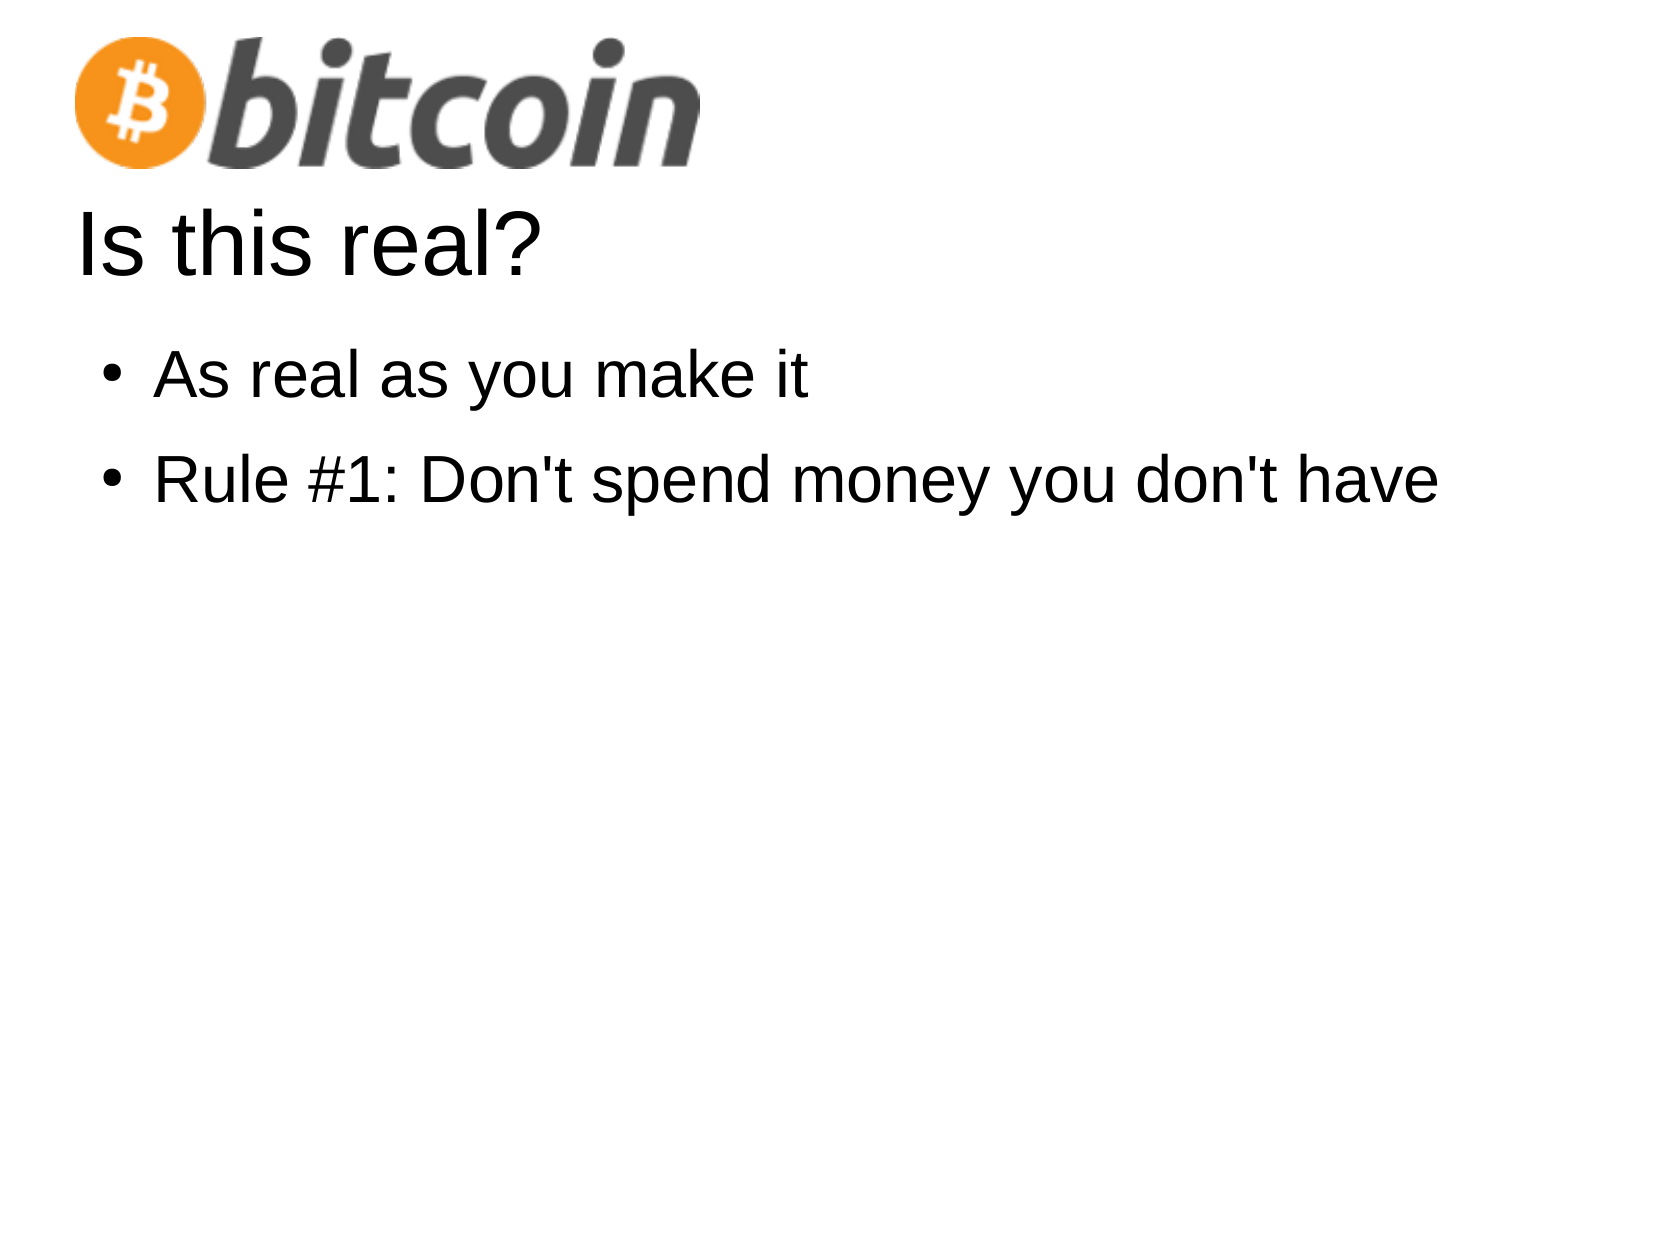

# Is this real?
As real as you make it
Rule #1: Don't spend money you don't have